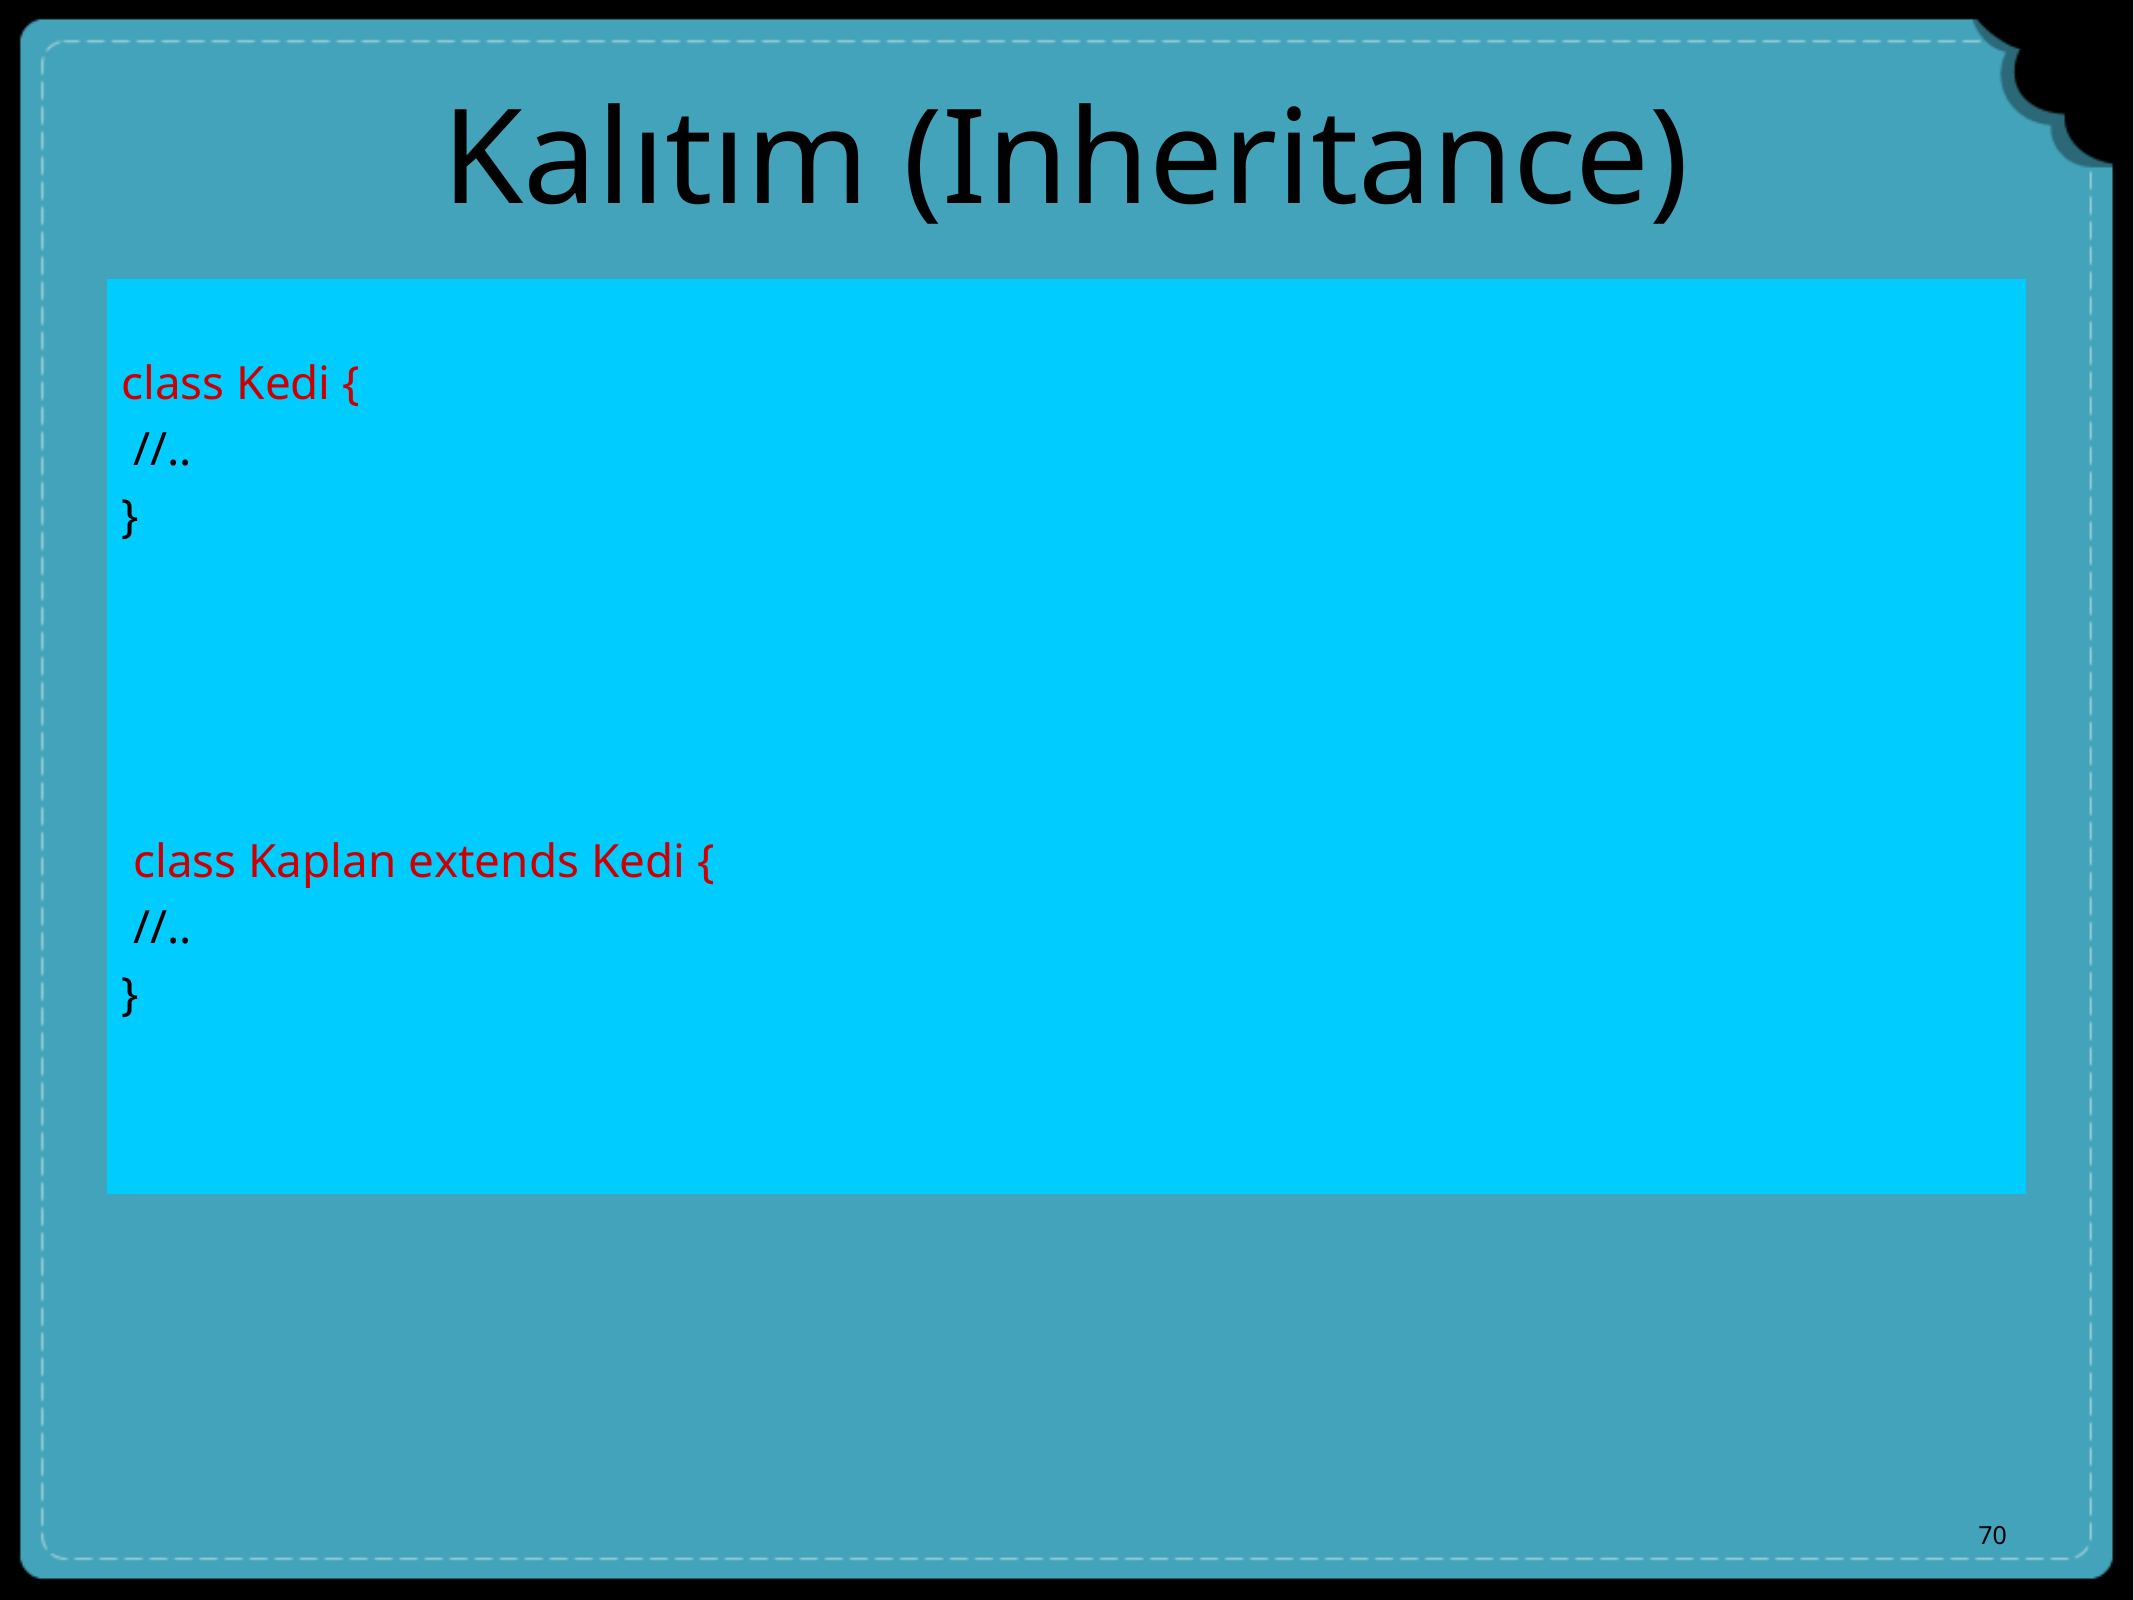

# Kalıtım (Inheritance)
| class Kedi { //.. } |
| --- |
| class Kaplan extends Kedi { //.. } |
70